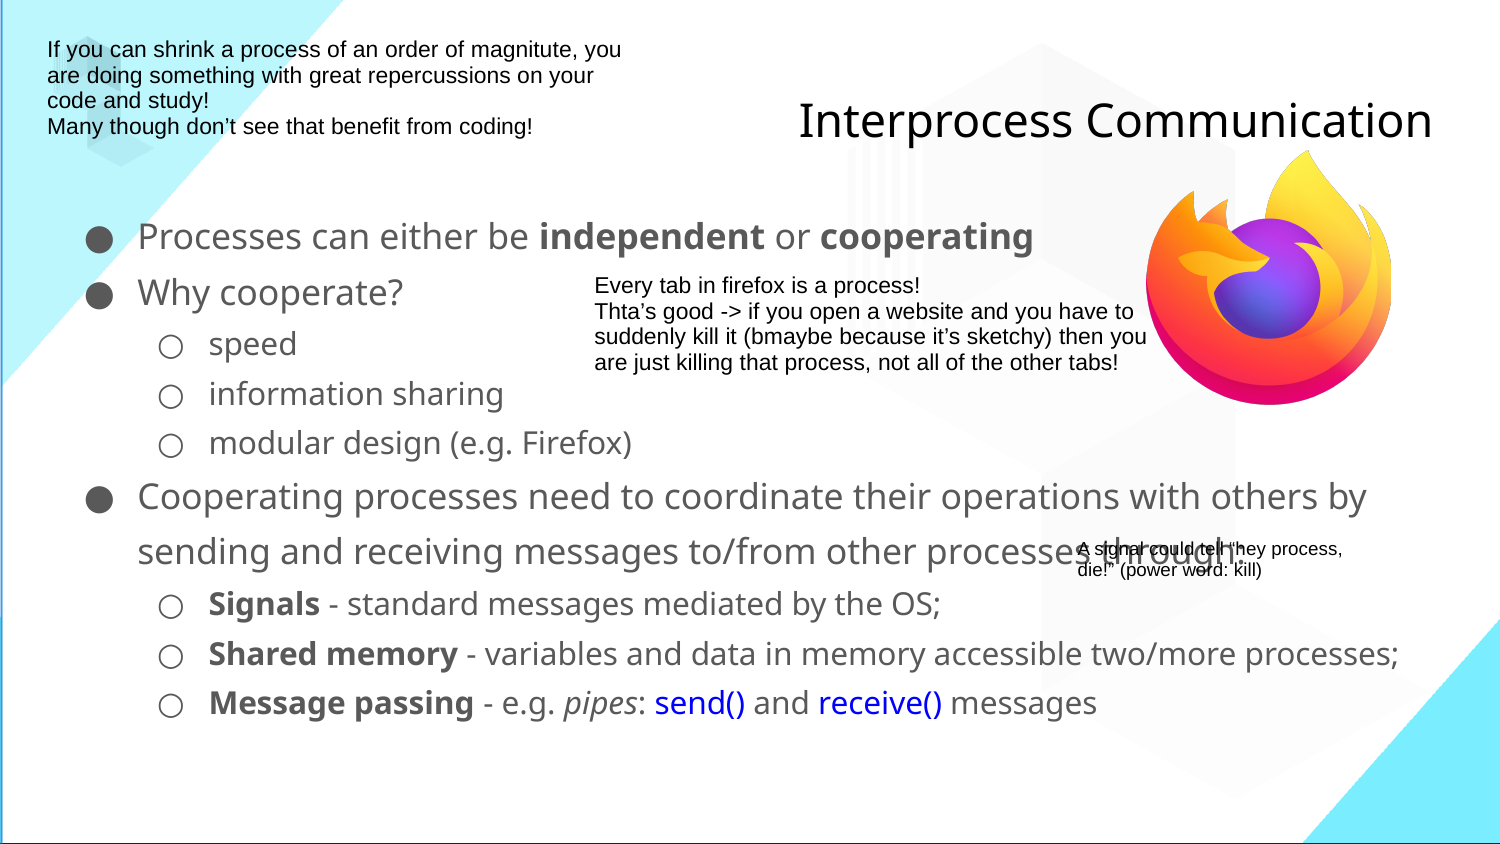

If you can shrink a process of an order of magnitute, you are doing something with great repercussions on your code and study!
Many though don’t see that benefit from coding!
# Interprocess Communication
Processes can either be independent or cooperating
Why cooperate?
speed
information sharing
modular design (e.g. Firefox)
Cooperating processes need to coordinate their operations with others by sending and receiving messages to/from other processes through:
Signals - standard messages mediated by the OS;
Shared memory - variables and data in memory accessible two/more processes;
Message passing - e.g. pipes: send() and receive() messages
Every tab in firefox is a process!
Thta’s good -> if you open a website and you have to suddenly kill it (bmaybe because it’s sketchy) then you are just killing that process, not all of the other tabs!
A signal could tell “hey process, die!” (power word: kill)